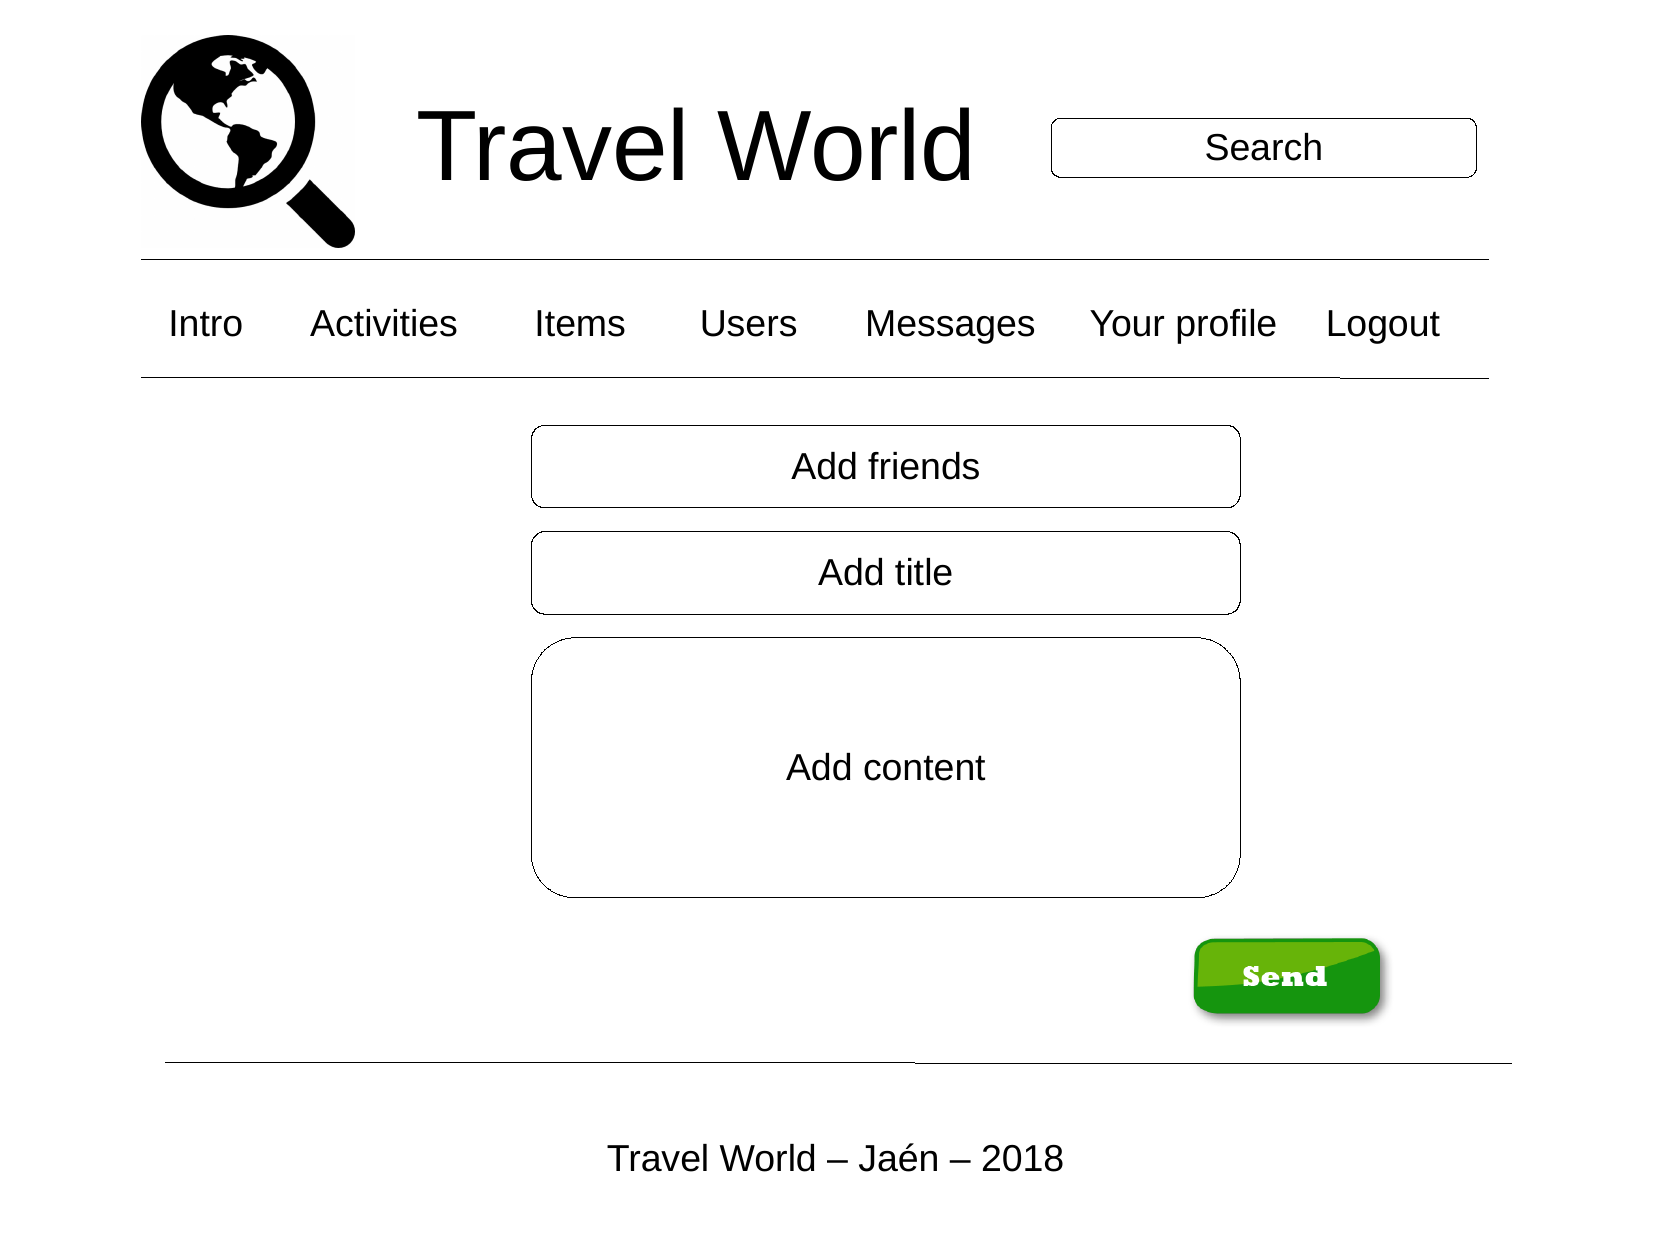

Travel World
Search
Intro
Activities
Items
Users
Messages
Your profile
Logout
Add friends
Add title
Add content
		Travel World – Jaén – 2018